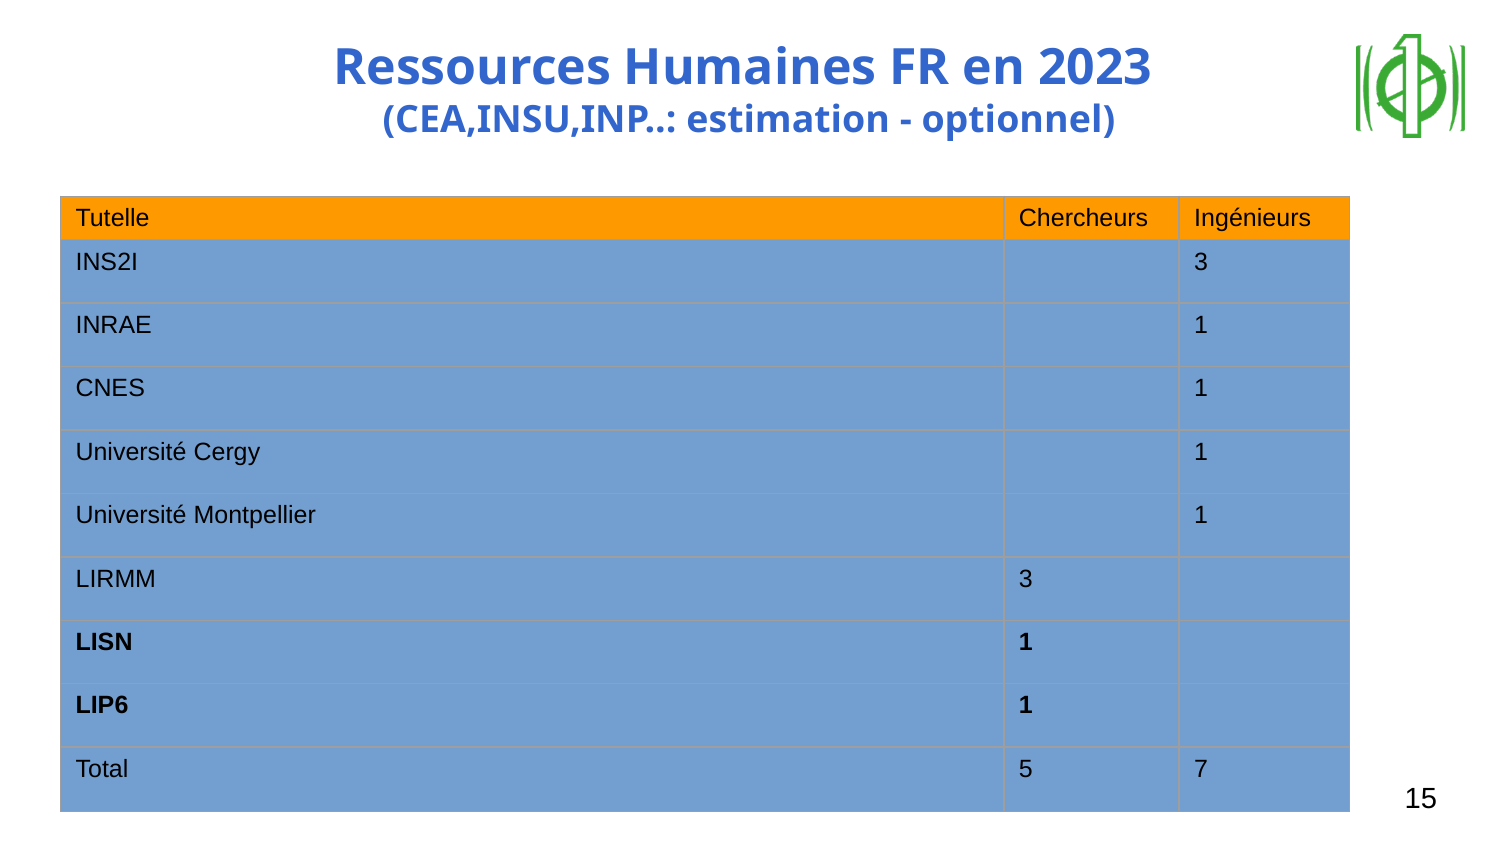

Ressources Humaines FR en 2023
(CEA,INSU,INP..: estimation - optionnel)
| Tutelle | Chercheurs | Ingénieurs |
| --- | --- | --- |
| INS2I | | 3 |
| INRAE | | 1 |
| CNES | | 1 |
| Université Cergy | | 1 |
| Université Montpellier | | 1 |
| LIRMM | 3 | |
| LISN | 1 | |
| LIP6 | 1 | |
| Total | 5 | 7 |